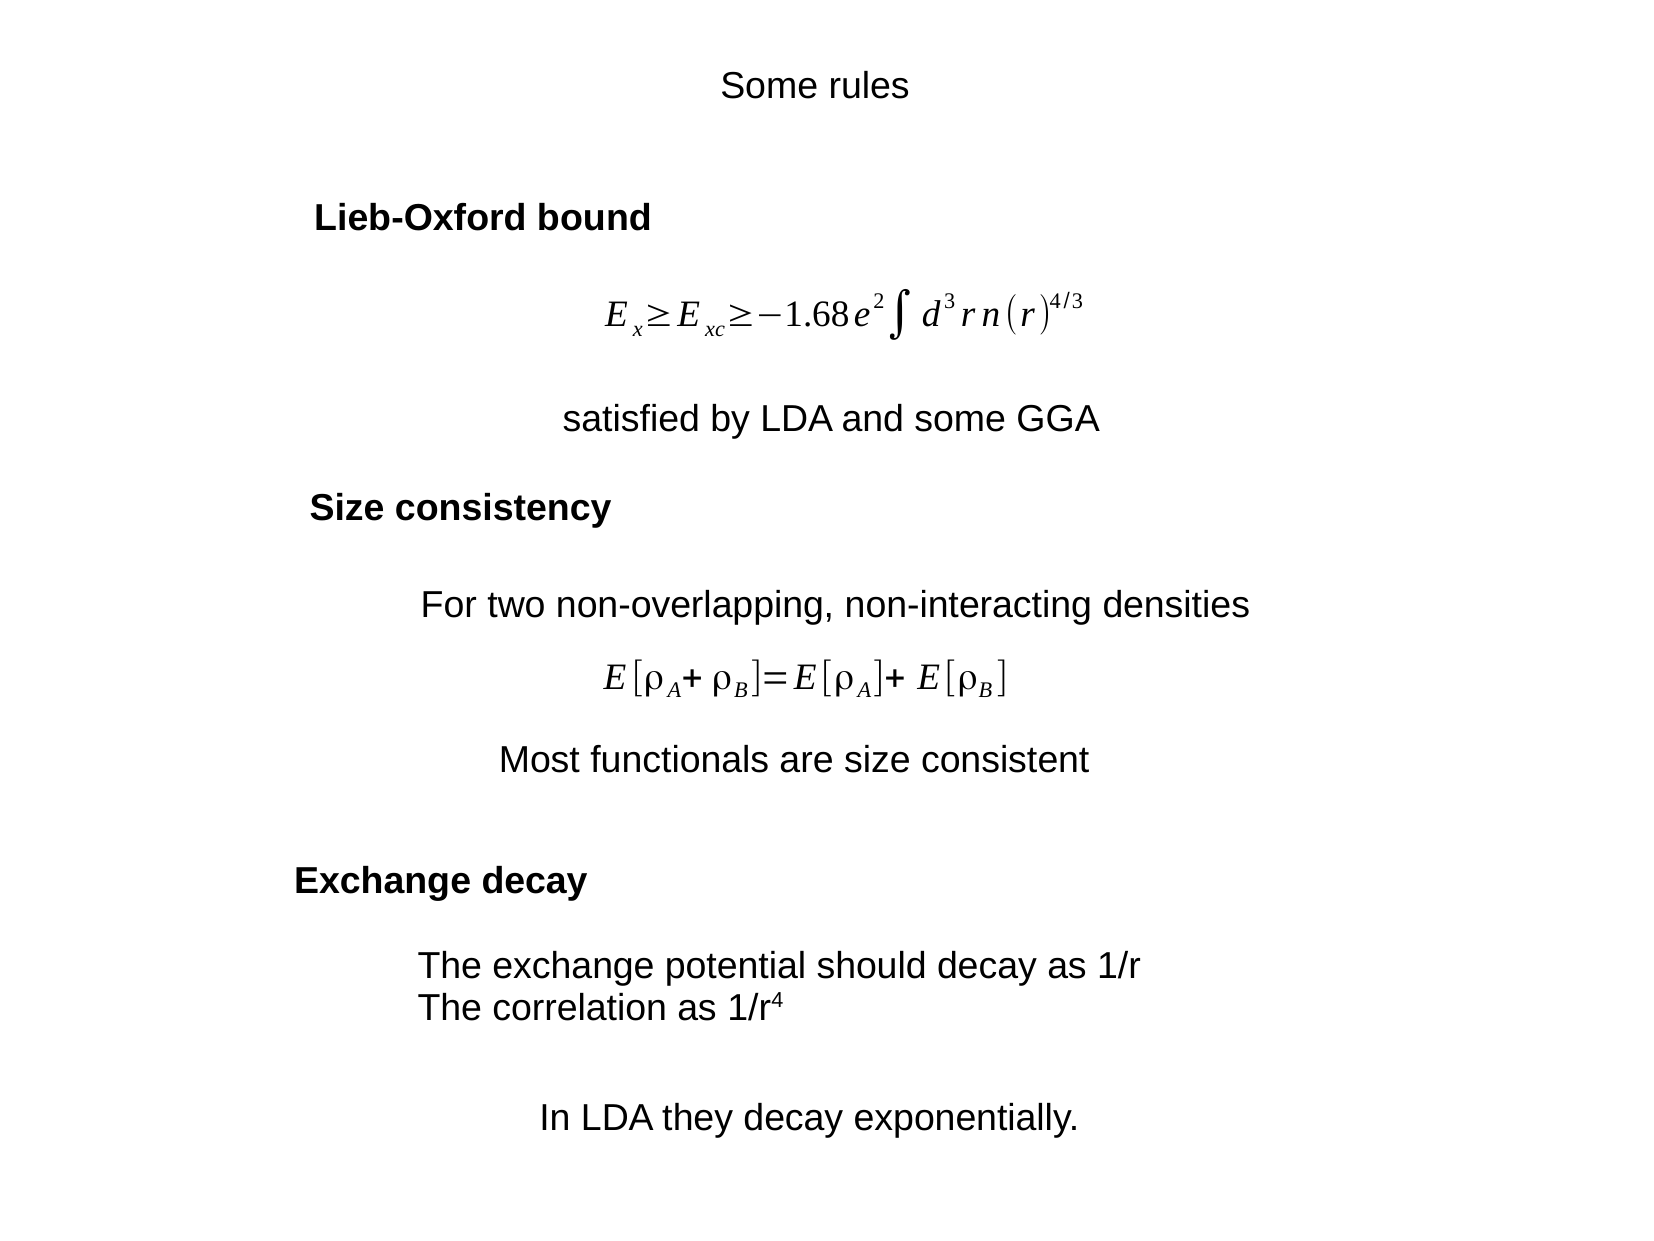

Some rules
Lieb-Oxford bound
satisfied by LDA and some GGA
Size consistency
For two non-overlapping, non-interacting densities
Most functionals are size consistent
Exchange decay
The exchange potential should decay as 1/r
The correlation as 1/r4
In LDA they decay exponentially.